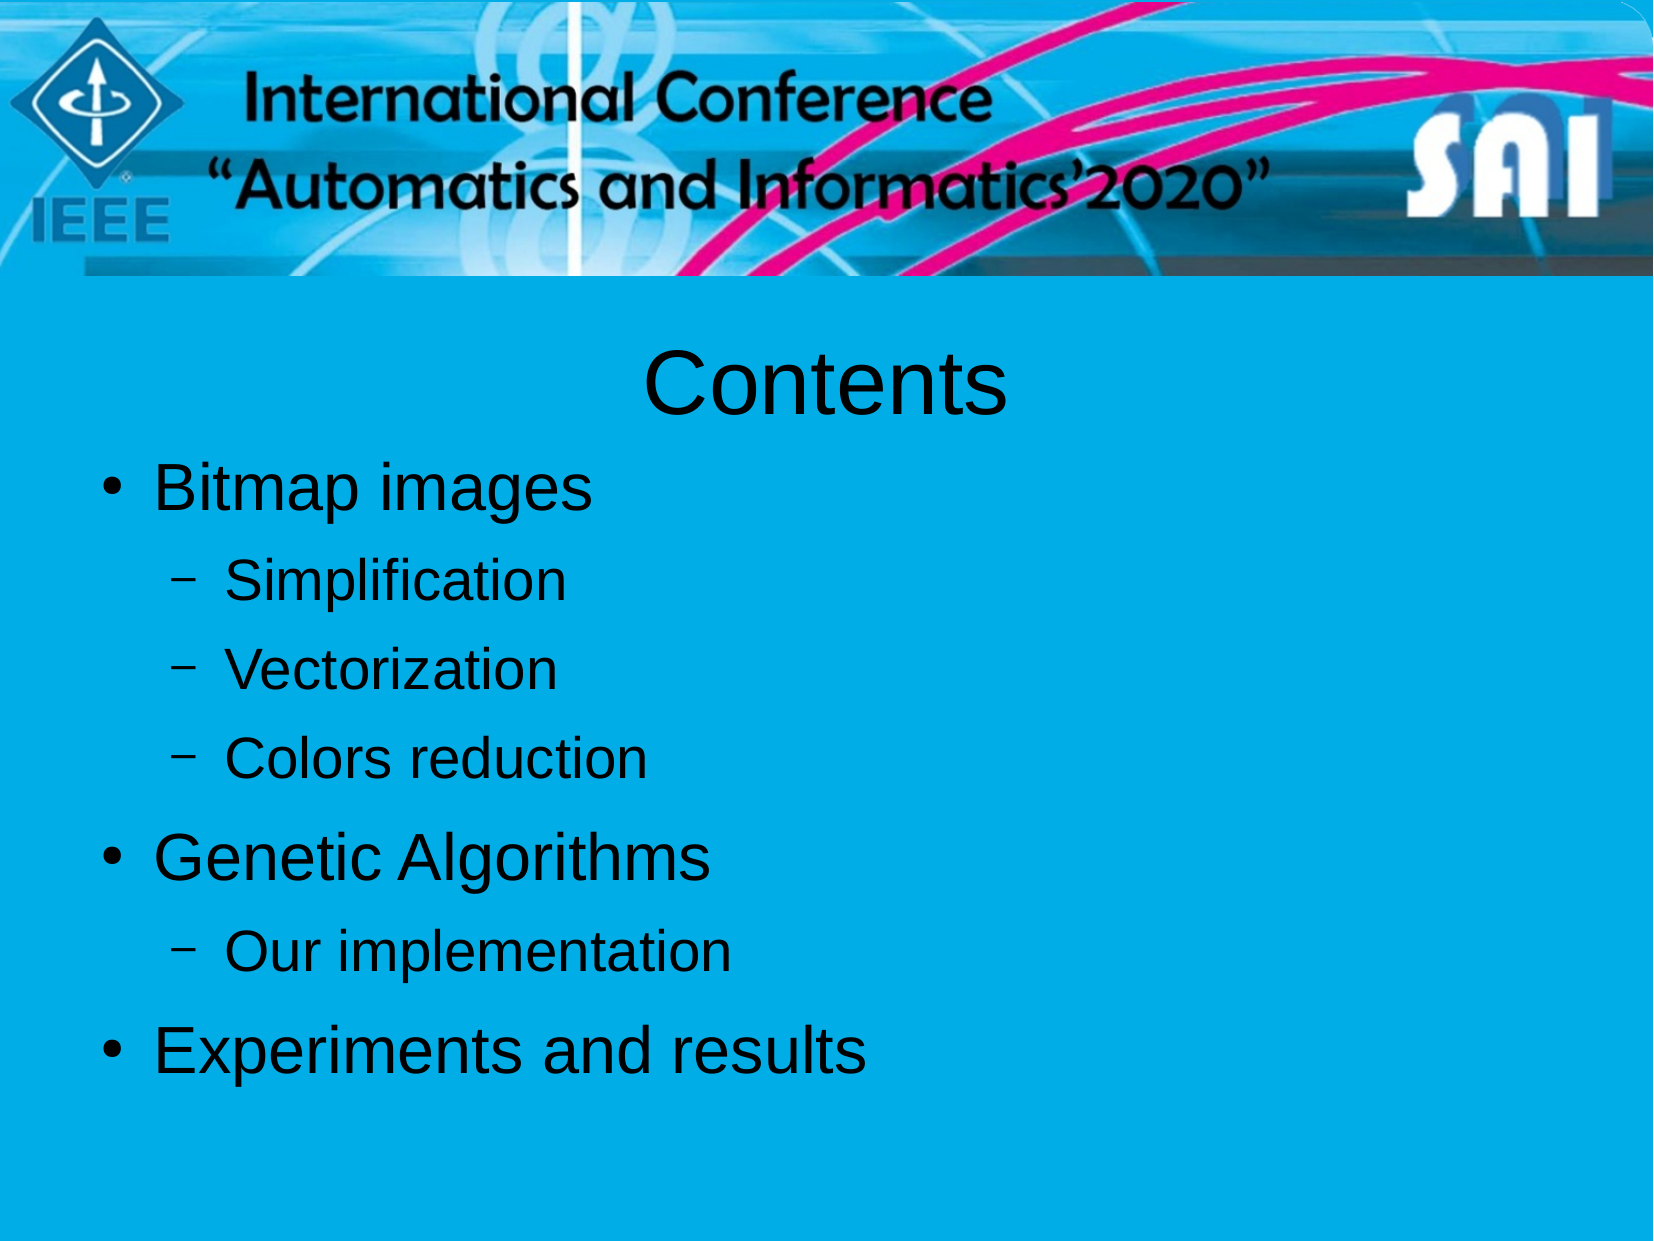

# Contents
Bitmap images
Simplification
Vectorization
Colors reduction
Genetic Algorithms
Our implementation
Experiments and results